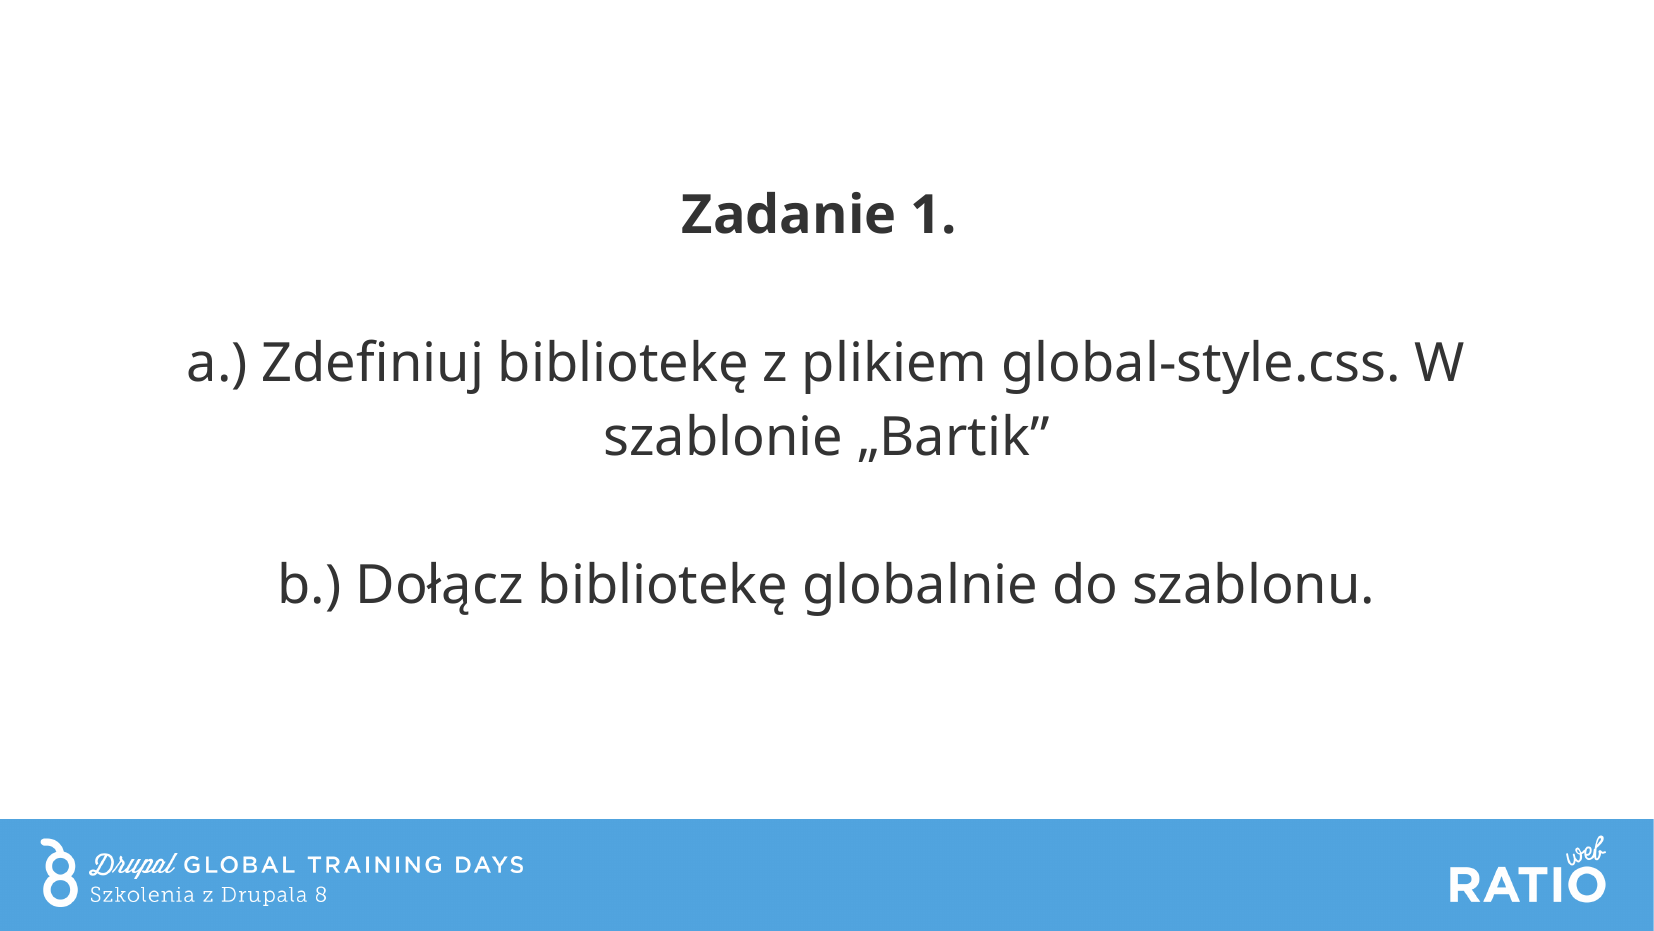

# Zadanie 1.
a.) Zdefiniuj bibliotekę z plikiem global-style.css. W szablonie „Bartik”
b.) Dołącz bibliotekę globalnie do szablonu.